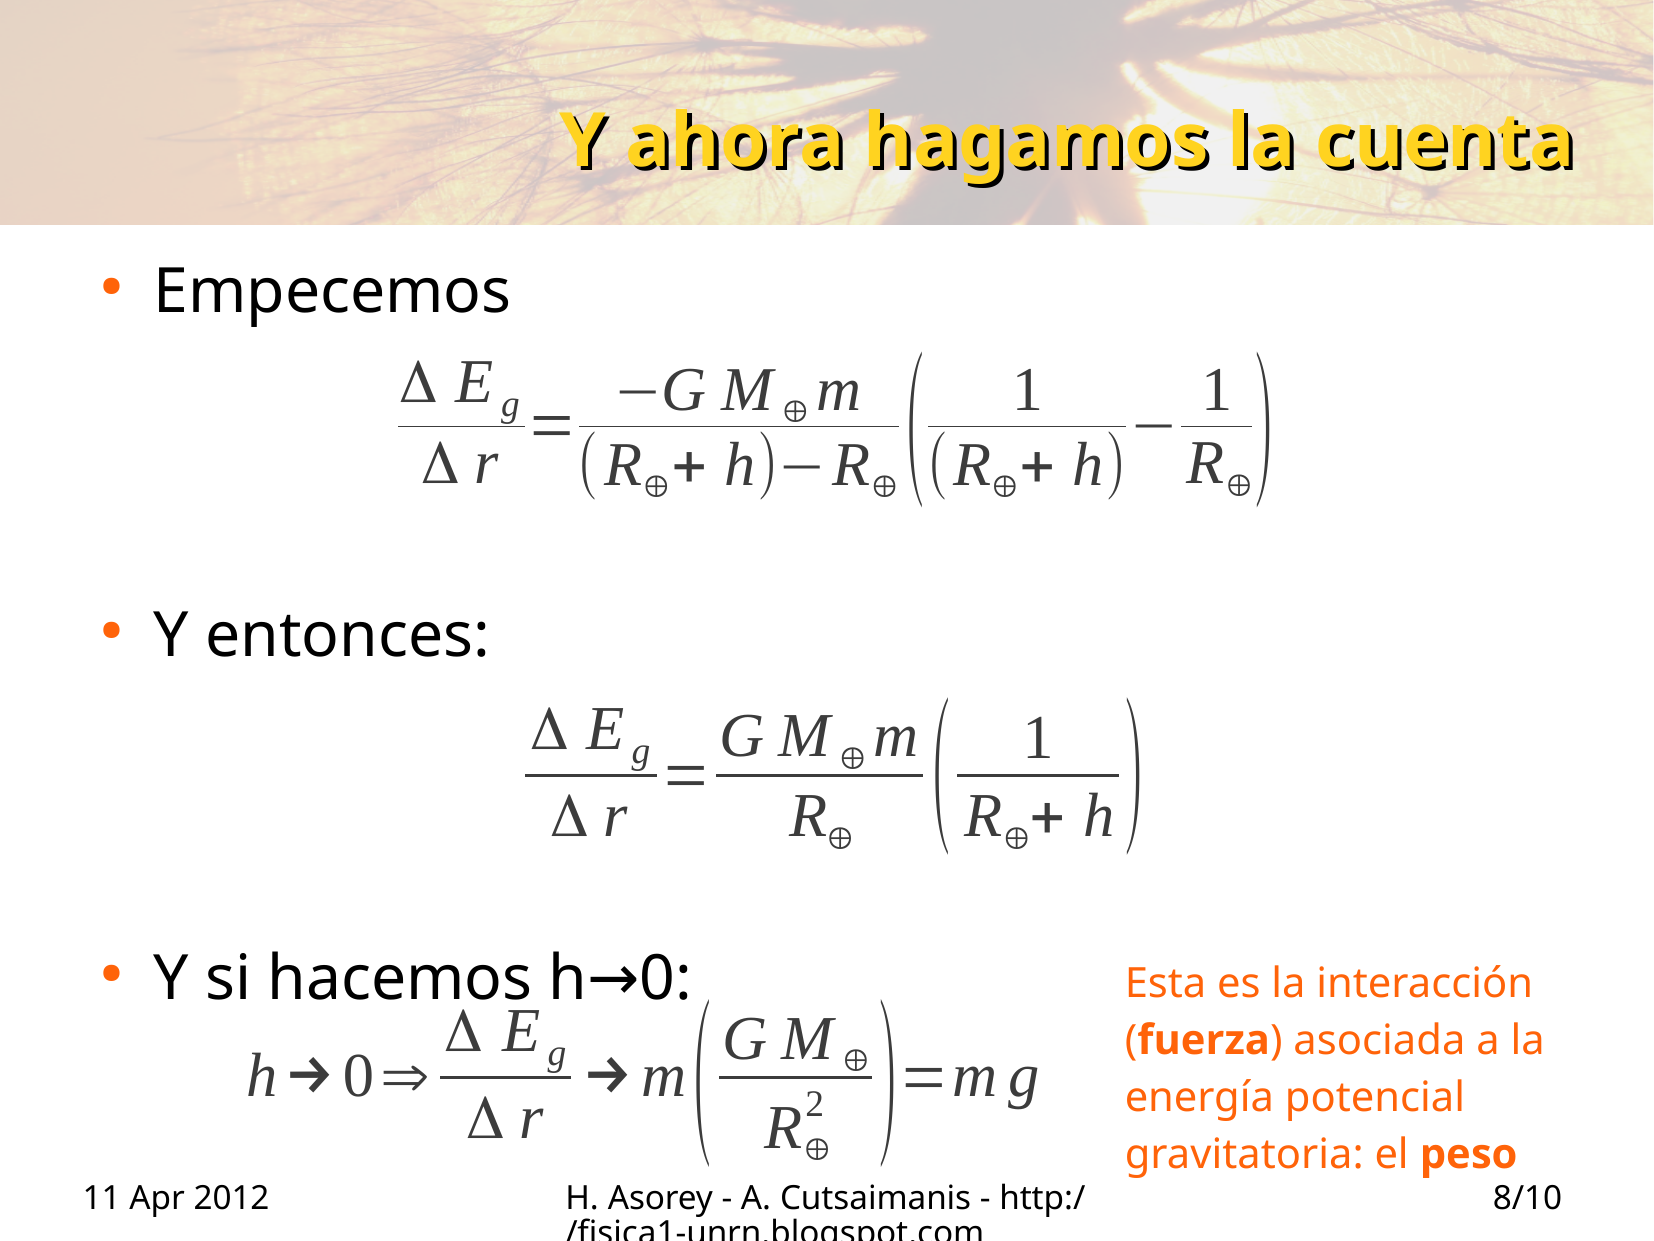

# Y ahora hagamos la cuenta
Empecemos
Y entonces:
Y si hacemos h→0:
Esta es la interacción (fuerza) asociada a la energía potencial gravitatoria: el peso
11 Apr 2012
H. Asorey - A. Cutsaimanis - http://fisica1-unrn.blogspot.com
8